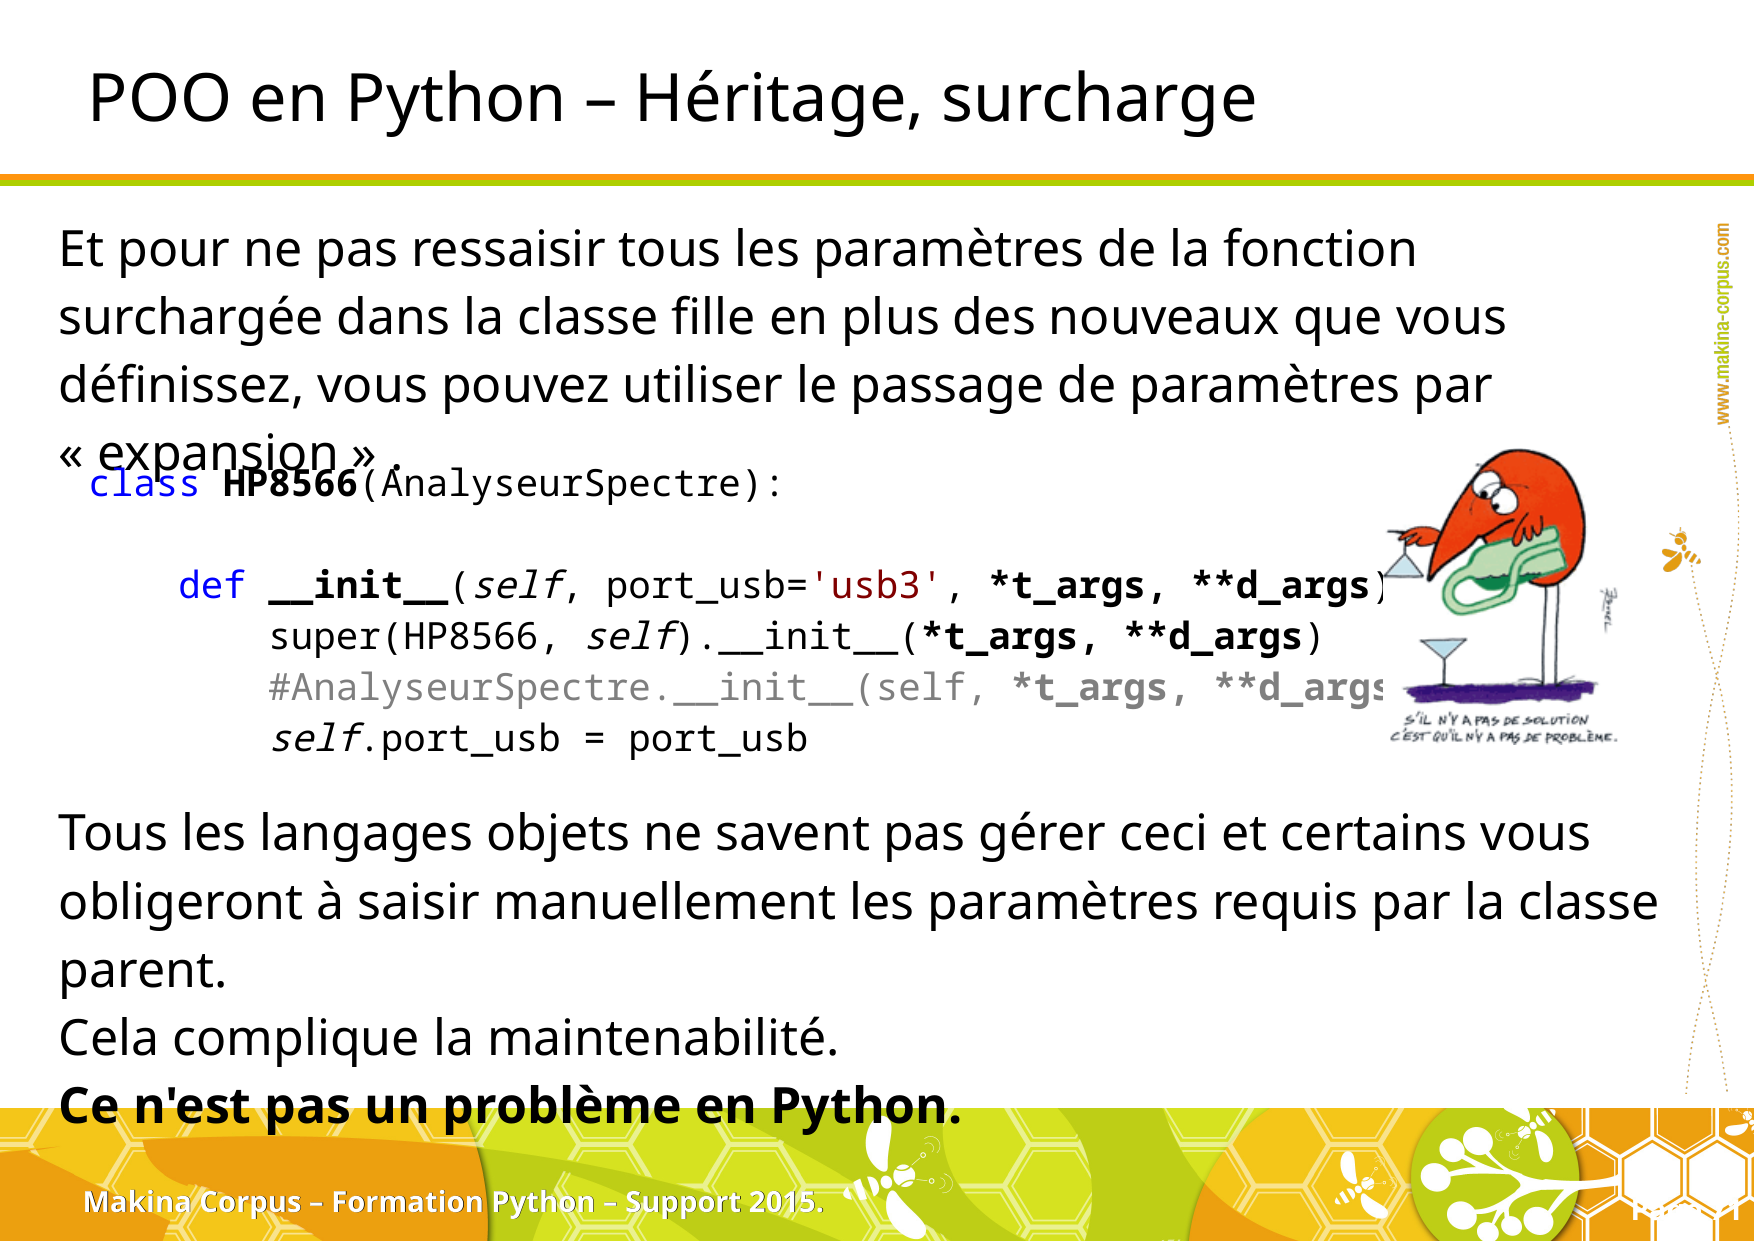

# POO en Python – Héritage, surcharge
Et pour ne pas ressaisir tous les paramètres de la fonction surchargée dans la classe fille en plus des nouveaux que vous définissez, vous pouvez utiliser le passage de paramètres par « expansion » .
class HP8566(AnalyseurSpectre):
 def __init__(self, port_usb='usb3', *t_args, **d_args):
 super(HP8566, self).__init__(*t_args, **d_args)
 #AnalyseurSpectre.__init__(self, *t_args, **d_args)
 self.port_usb = port_usb
Tous les langages objets ne savent pas gérer ceci et certains vous obligeront à saisir manuellement les paramètres requis par la classe parent.
Cela complique la maintenabilité.
Ce n'est pas un problème en Python.
tesg
71